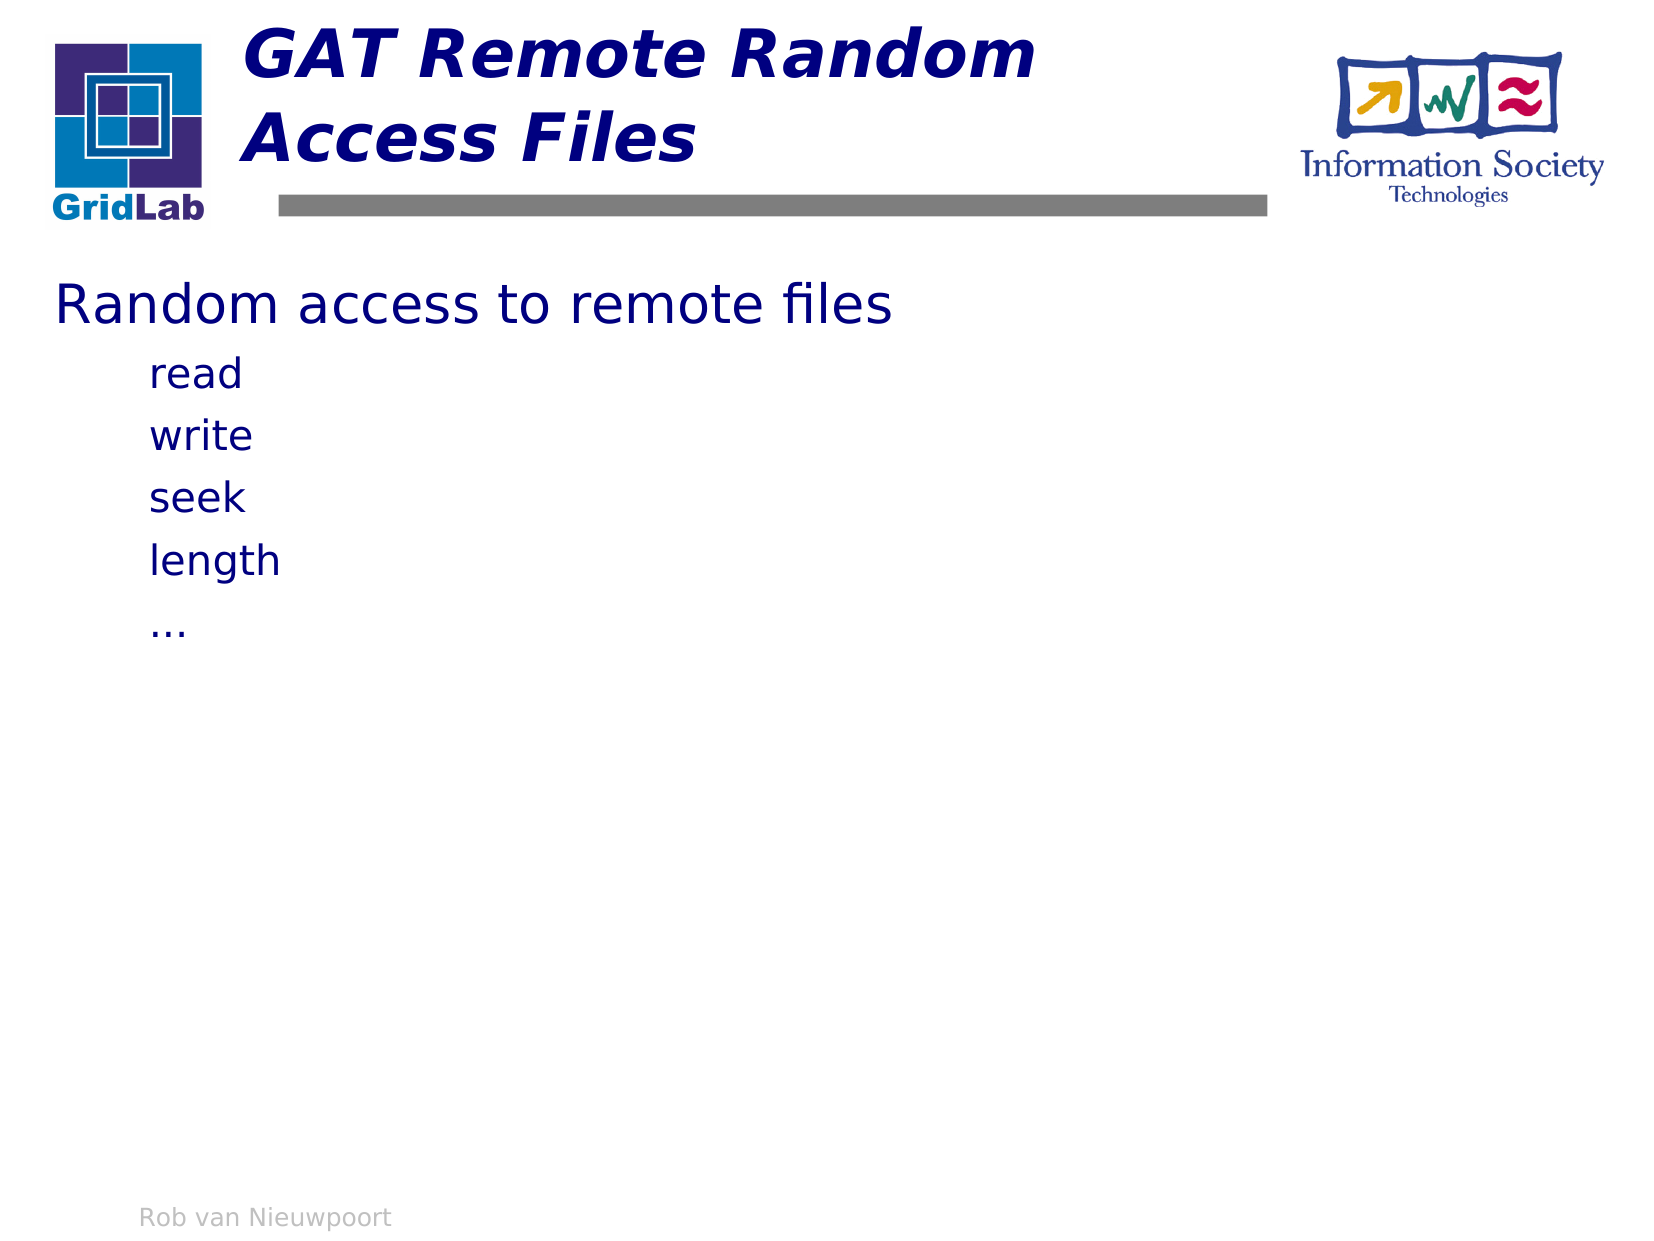

# GAT Remote Random Access Files
Random access to remote files
read
write
seek
length
...